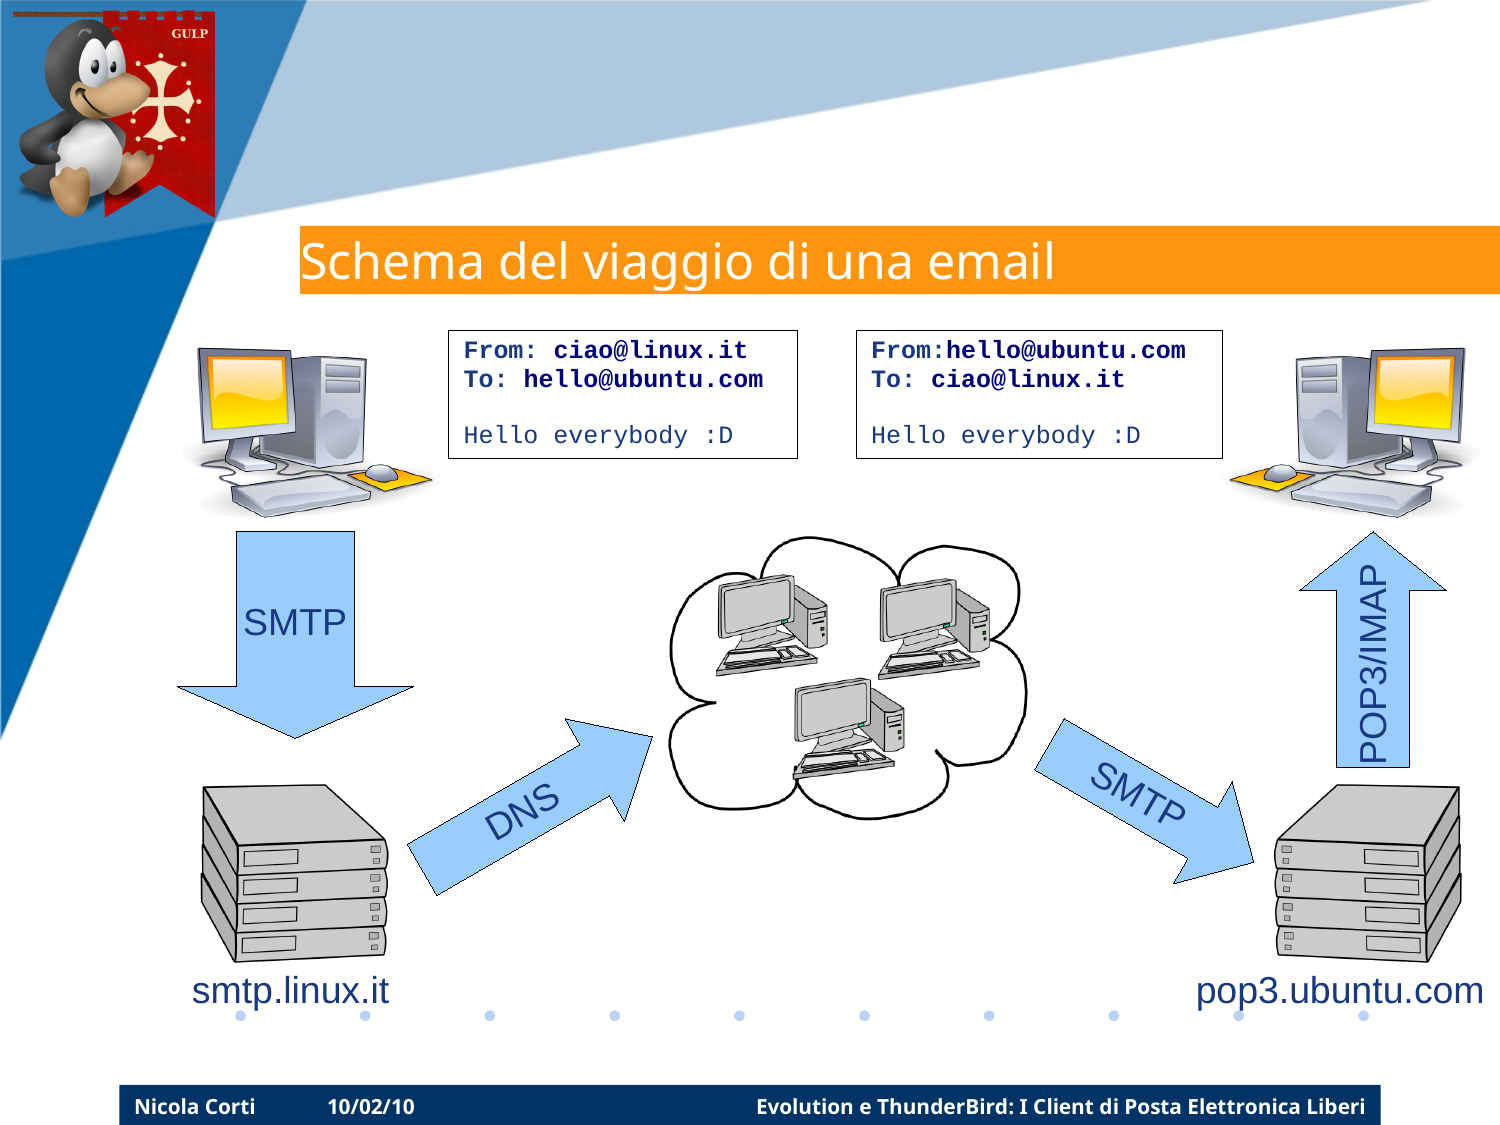

# Schema del viaggio di una email
From: ciao@linux.it
To: hello@ubuntu.com
Hello everybody :D
From:hello@ubuntu.com
To: ciao@linux.it
Hello everybody :D
SMTP
POP3/IMAP
SMTP
DNS
smtp.linux.it
pop3.ubuntu.com